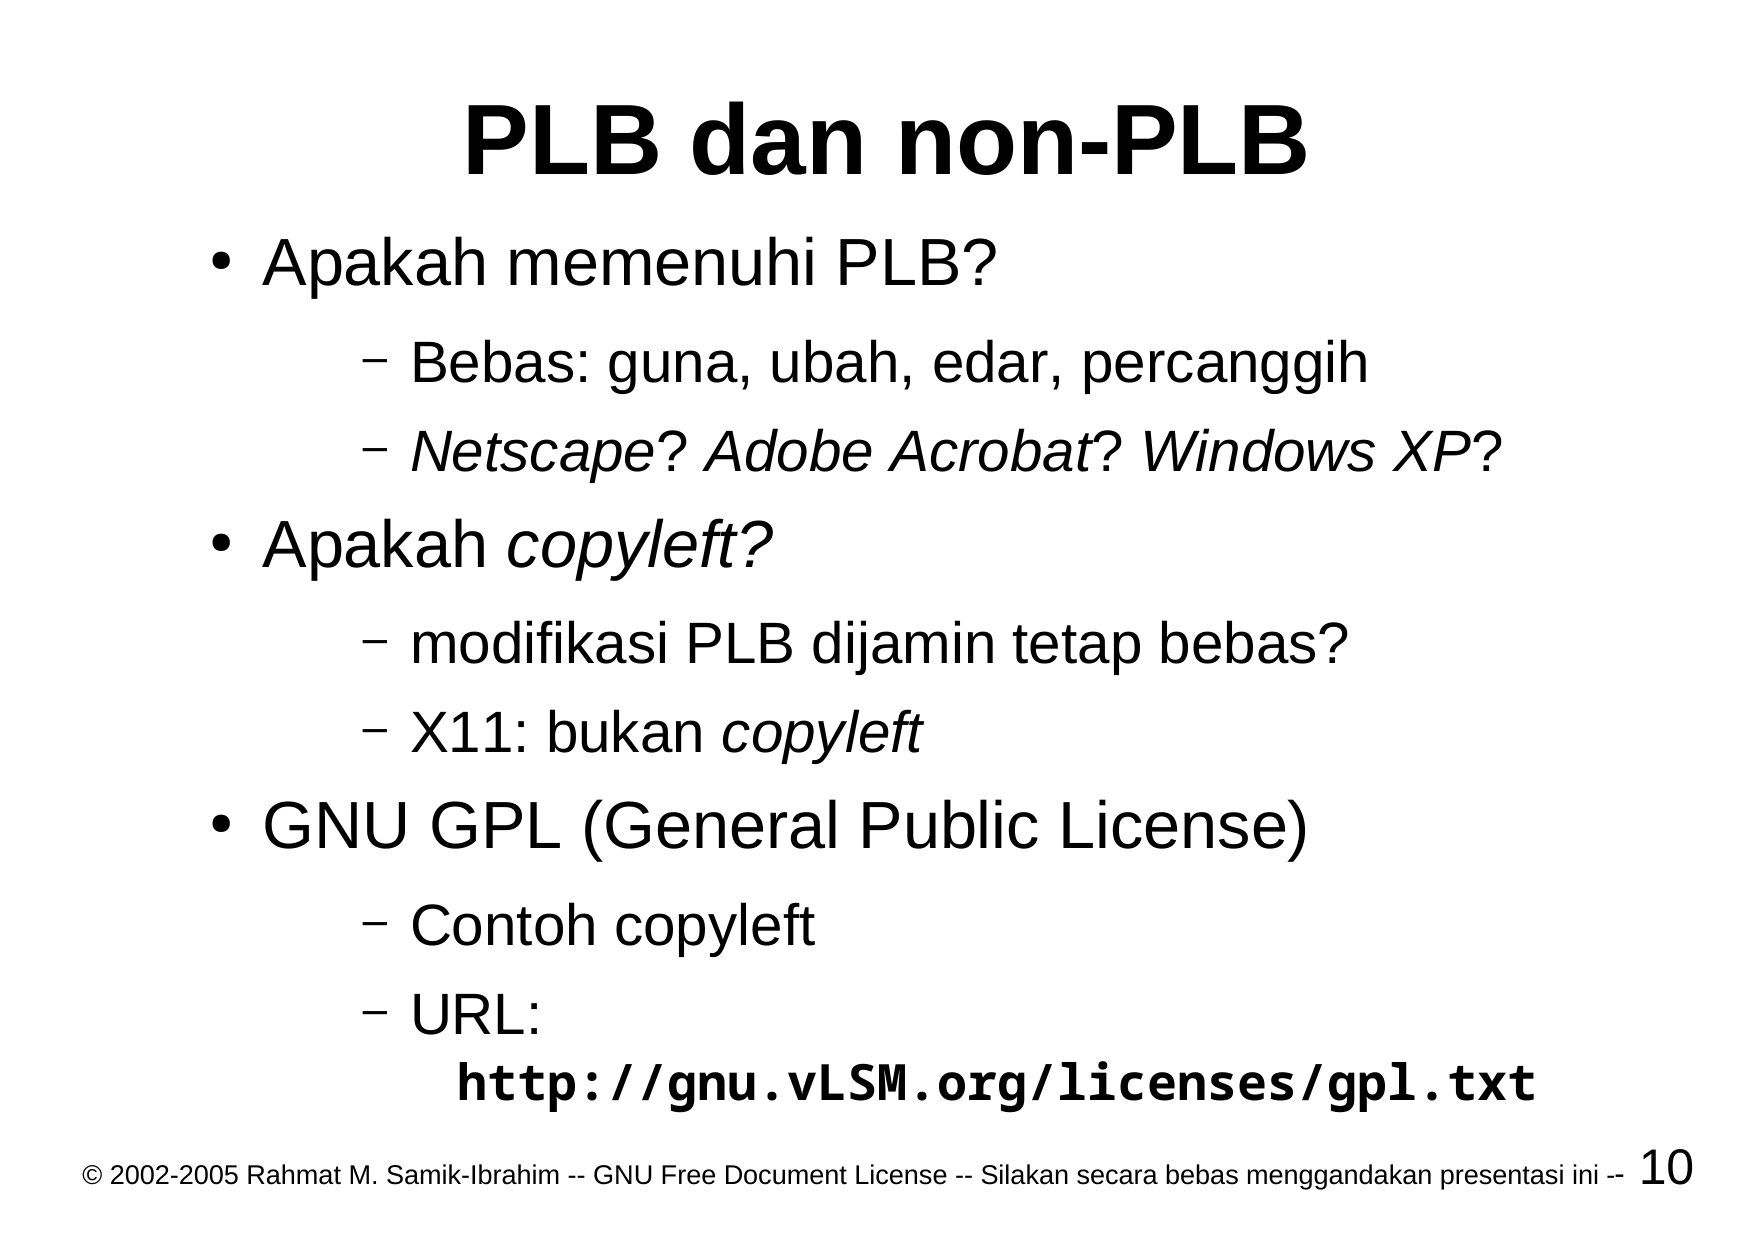

# PLB dan non-PLB
Apakah memenuhi PLB?
Bebas: guna, ubah, edar, percanggih
Netscape? Adobe Acrobat? Windows XP?
Apakah copyleft?
modifikasi PLB dijamin tetap bebas?
X11: bukan copyleft
GNU GPL (General Public License)
Contoh copyleft
URL: http://gnu.vLSM.org/licenses/gpl.txt